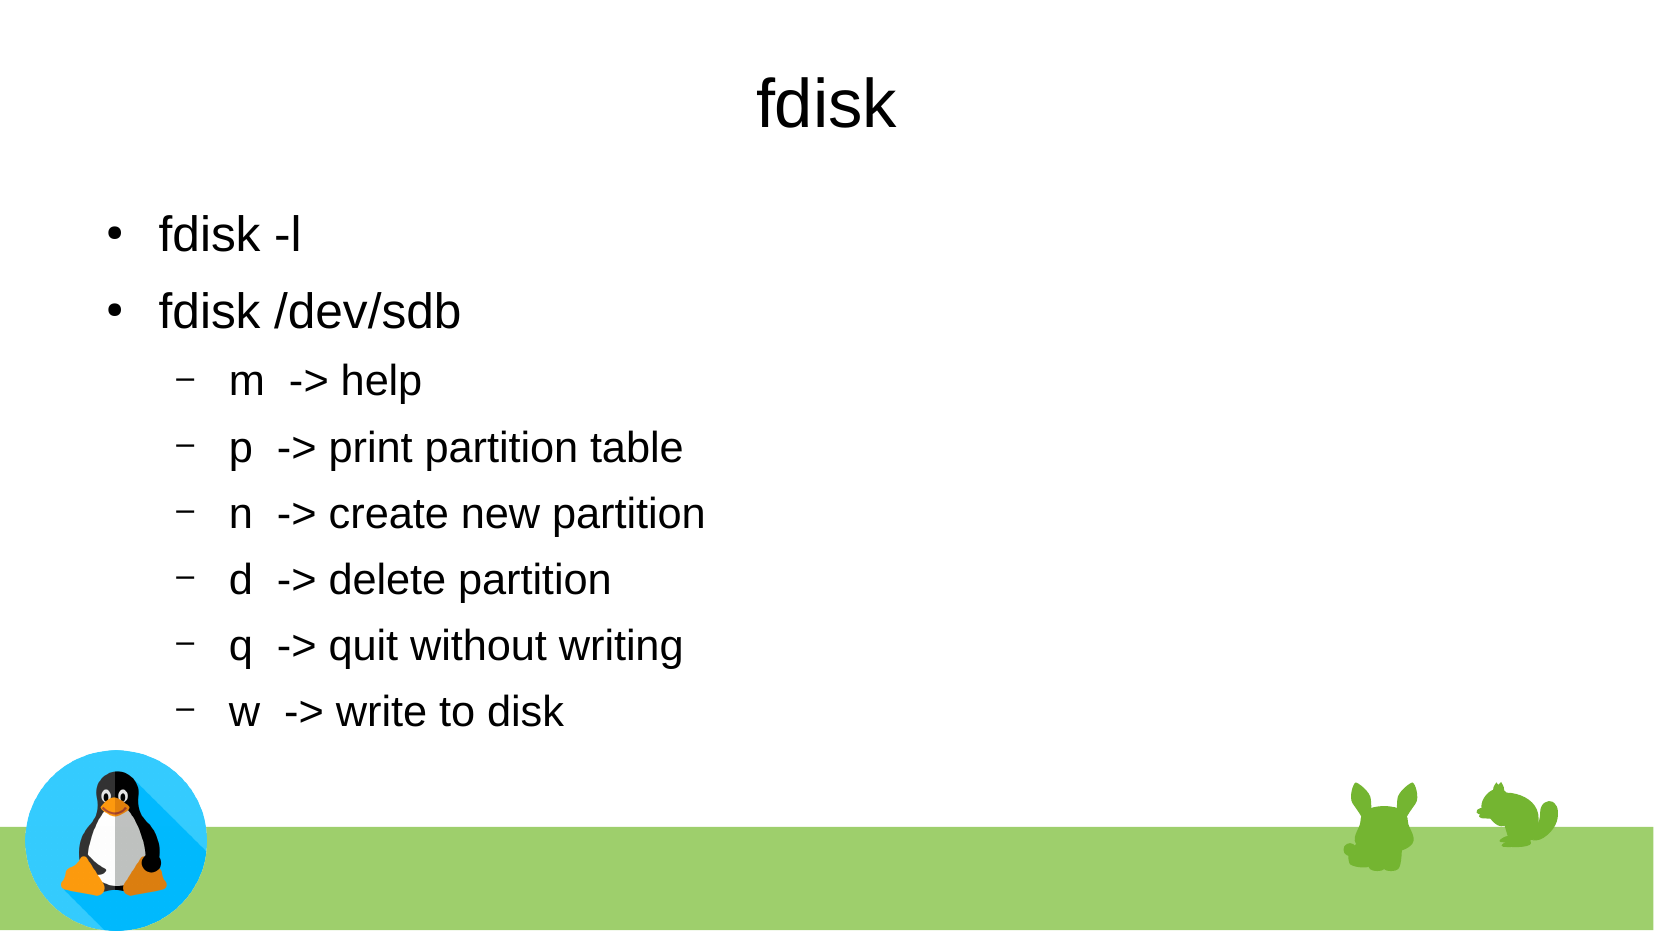

# fdisk
fdisk -l
fdisk /dev/sdb
m -> help
p -> print partition table
n -> create new partition
d -> delete partition
q -> quit without writing
w -> write to disk